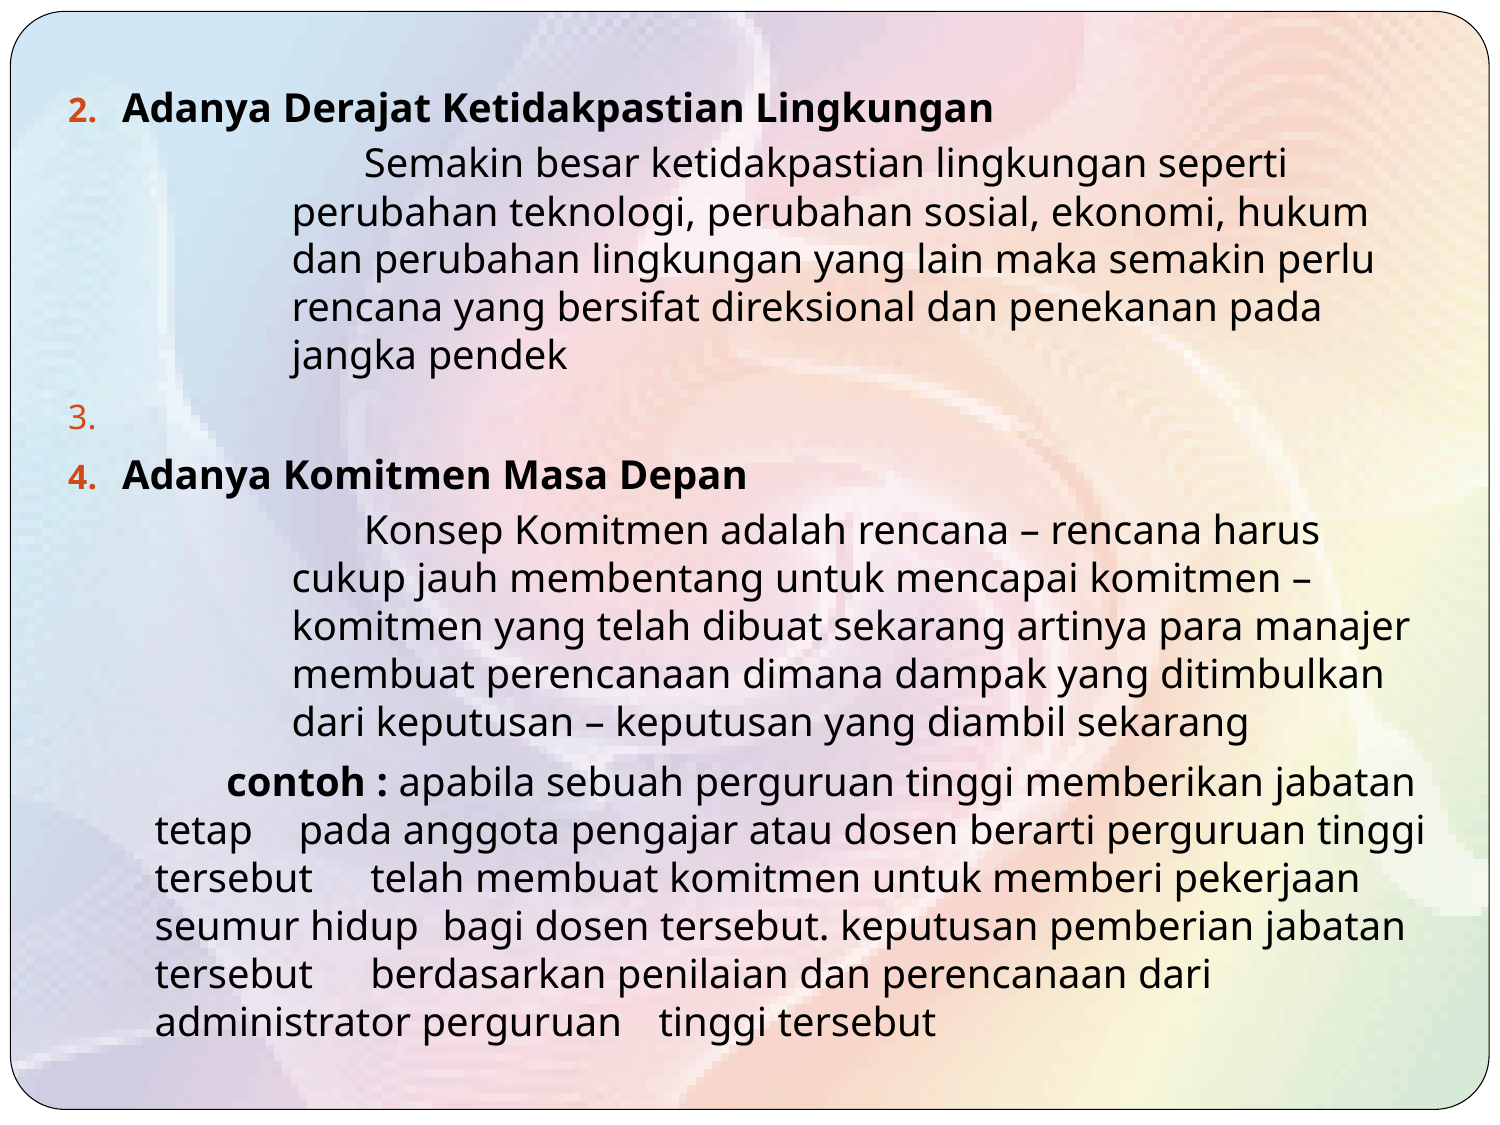

# Adanya Derajat Ketidakpastian Lingkungan
	Semakin besar ketidakpastian lingkungan seperti perubahan teknologi, perubahan sosial, ekonomi, hukum dan perubahan lingkungan yang lain maka semakin perlu rencana yang bersifat direksional dan penekanan pada jangka pendek
Adanya Komitmen Masa Depan
	Konsep Komitmen adalah rencana – rencana harus cukup jauh membentang untuk mencapai komitmen – komitmen yang telah dibuat sekarang artinya para manajer membuat perencanaan dimana dampak yang ditimbulkan dari keputusan – keputusan yang diambil sekarang
		contoh : apabila sebuah perguruan tinggi memberikan jabatan tetap 	pada anggota pengajar atau dosen berarti perguruan tinggi tersebut 	telah membuat komitmen untuk memberi pekerjaan seumur hidup 	bagi dosen tersebut. keputusan pemberian jabatan tersebut 	berdasarkan penilaian dan perencanaan dari administrator perguruan 	tinggi tersebut